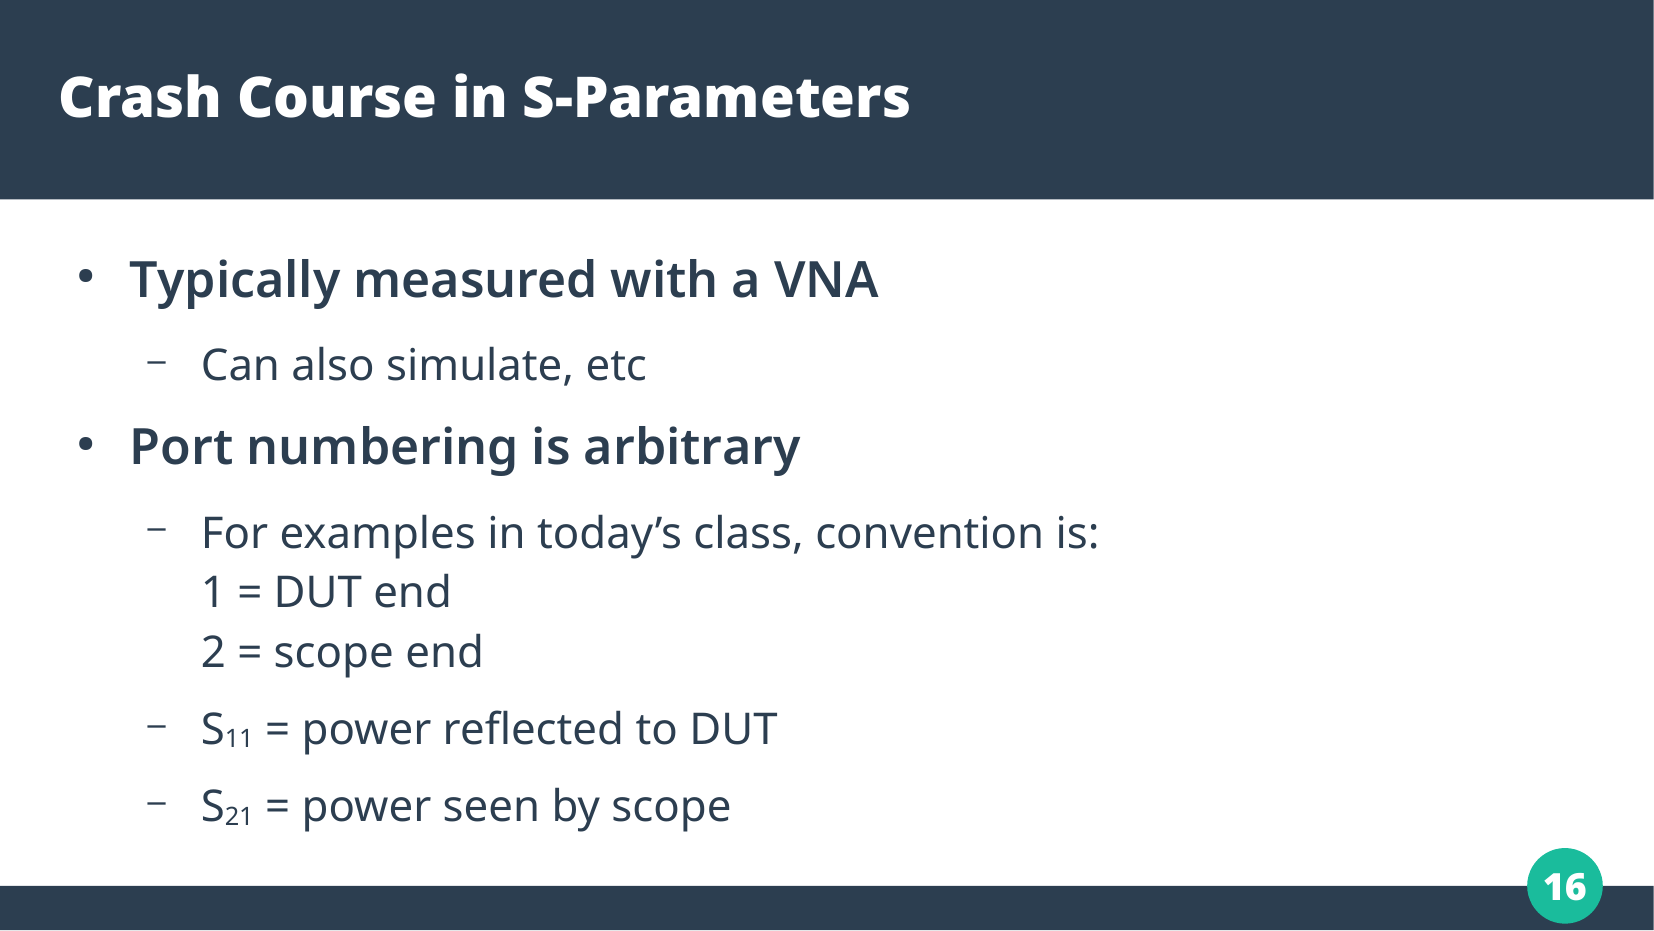

# Crash Course in S-Parameters
Typically measured with a VNA
Can also simulate, etc
Port numbering is arbitrary
For examples in today’s class, convention is:
1 = DUT end
2 = scope end
S11 = power reflected to DUT
S21 = power seen by scope